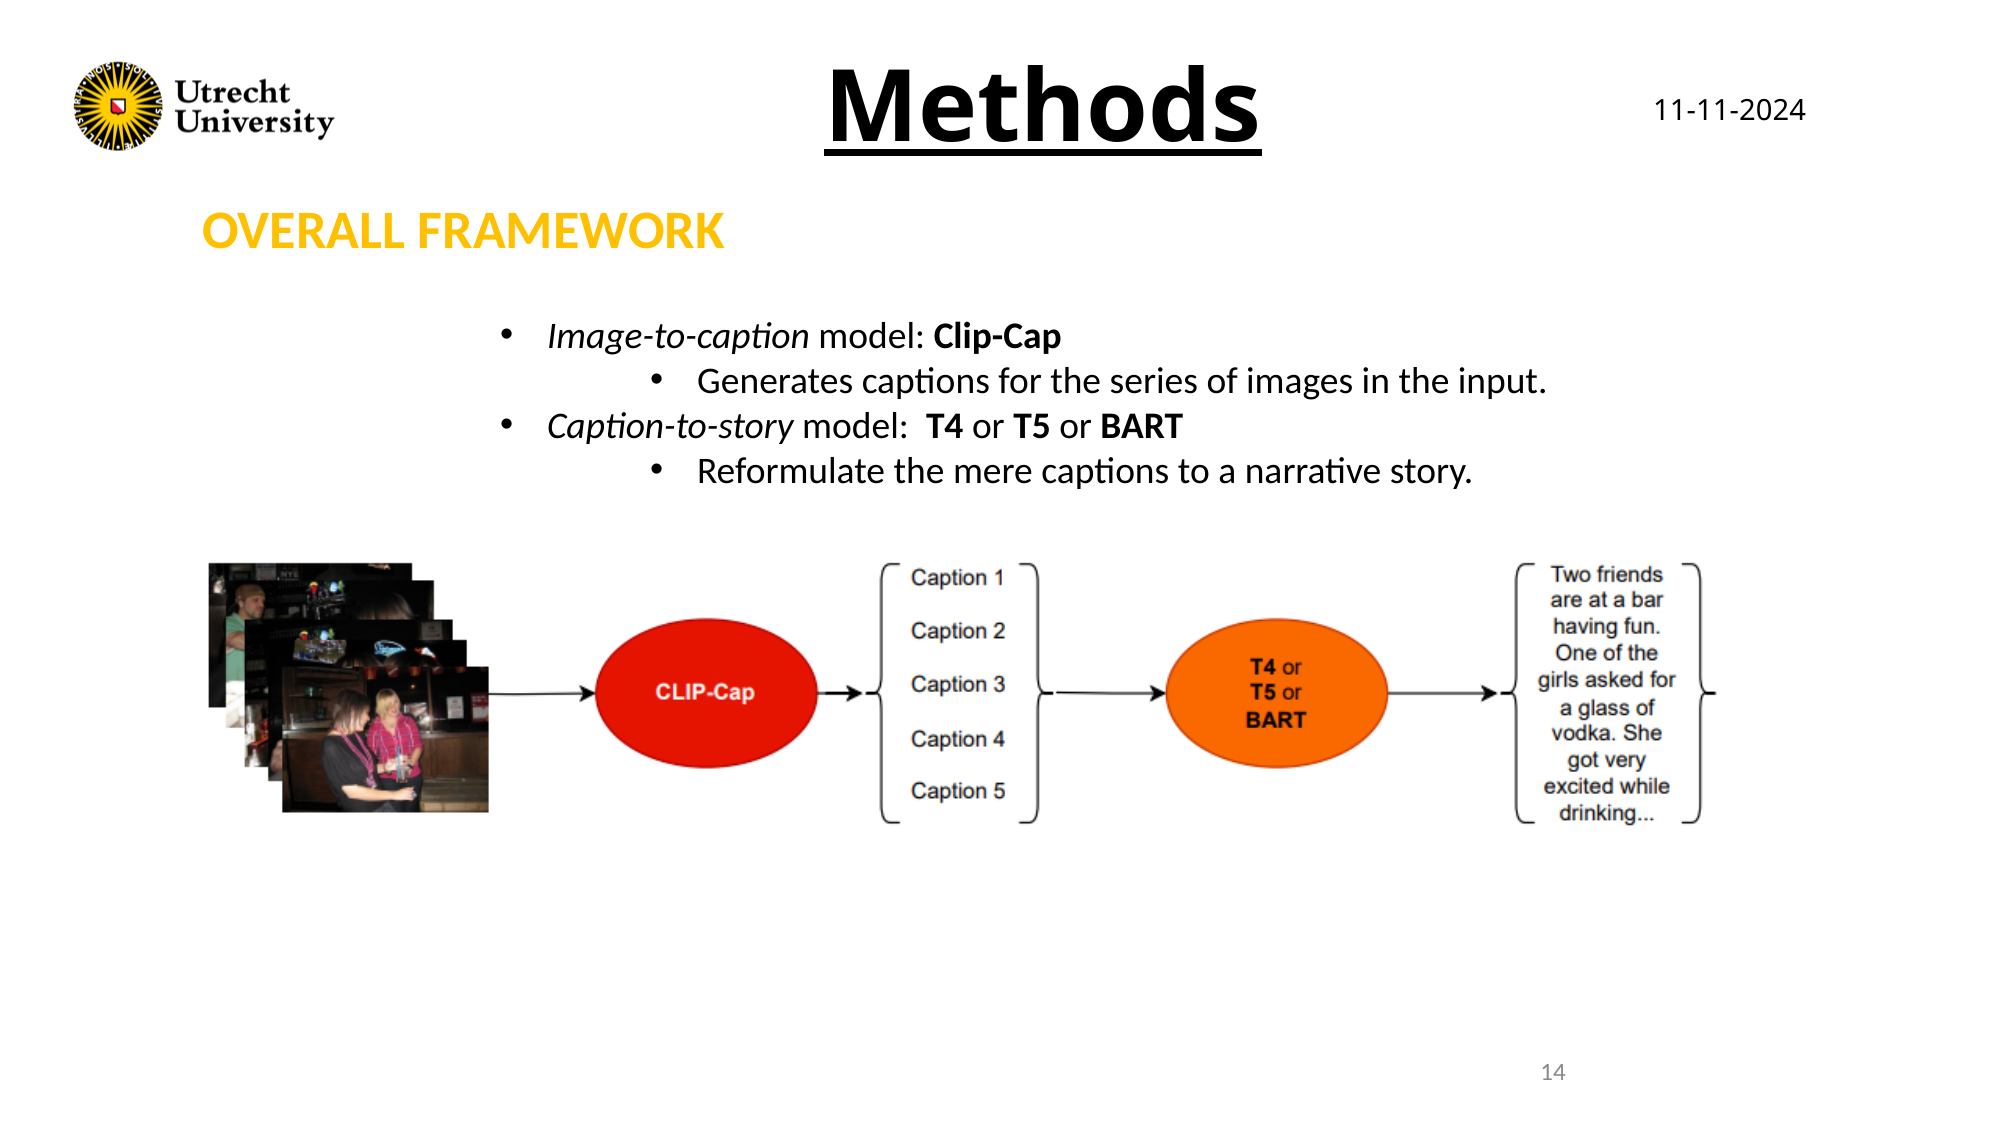

Methods
11-11-2024
OVERALL FRAMEWORK
Image-to-caption model: Clip-Cap
Generates captions for the series of images in the input.
Caption-to-story model: T4 or T5 or BART
Reformulate the mere captions to a narrative story.
1